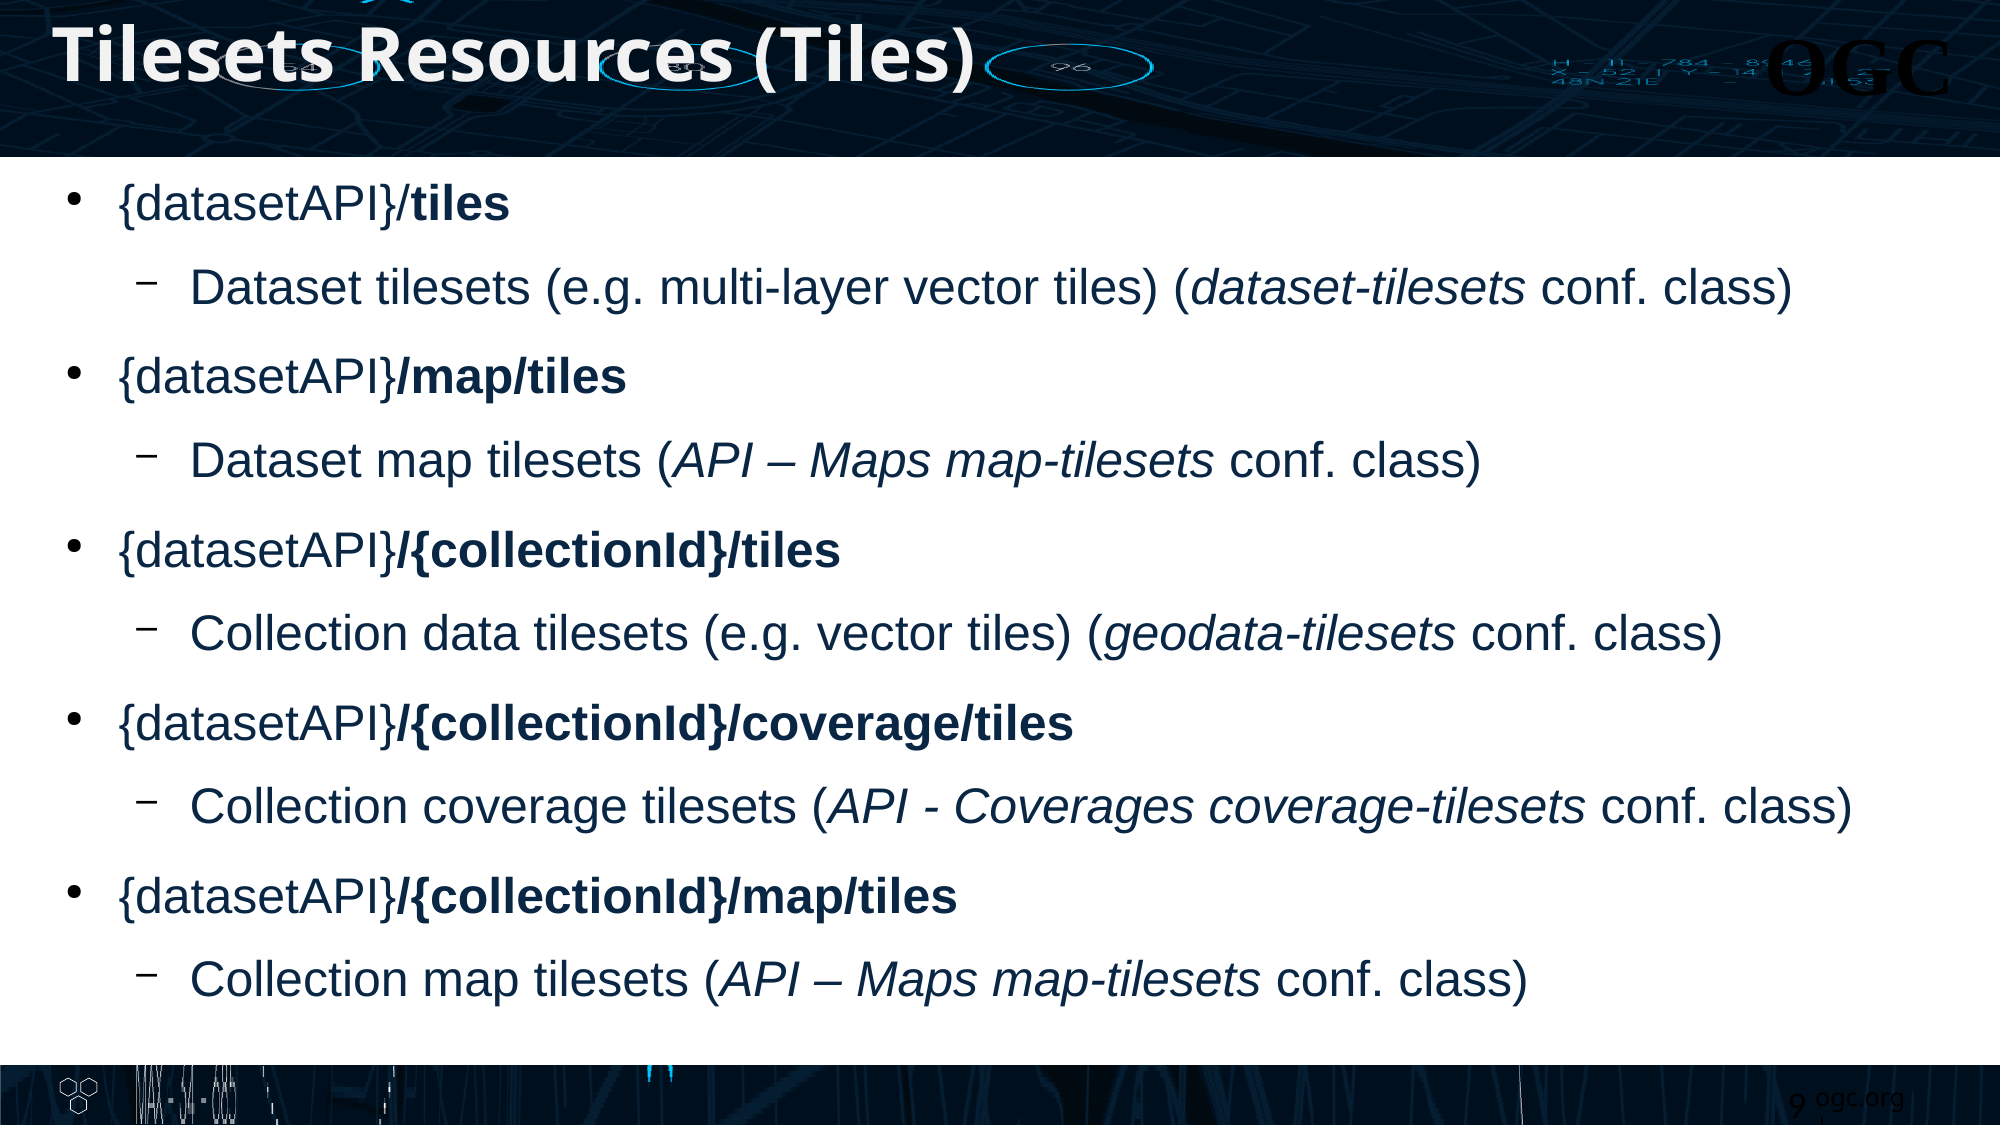

Tilesets Resources (Tiles)
# {datasetAPI}/tiles
Dataset tilesets (e.g. multi-layer vector tiles) (dataset-tilesets conf. class)
{datasetAPI}/map/tiles
Dataset map tilesets (API – Maps map-tilesets conf. class)
{datasetAPI}/{collectionId}/tiles
Collection data tilesets (e.g. vector tiles) (geodata-tilesets conf. class)
{datasetAPI}/{collectionId}/coverage/tiles
Collection coverage tilesets (API - Coverages coverage-tilesets conf. class)
{datasetAPI}/{collectionId}/map/tiles
Collection map tilesets (API – Maps map-tilesets conf. class)